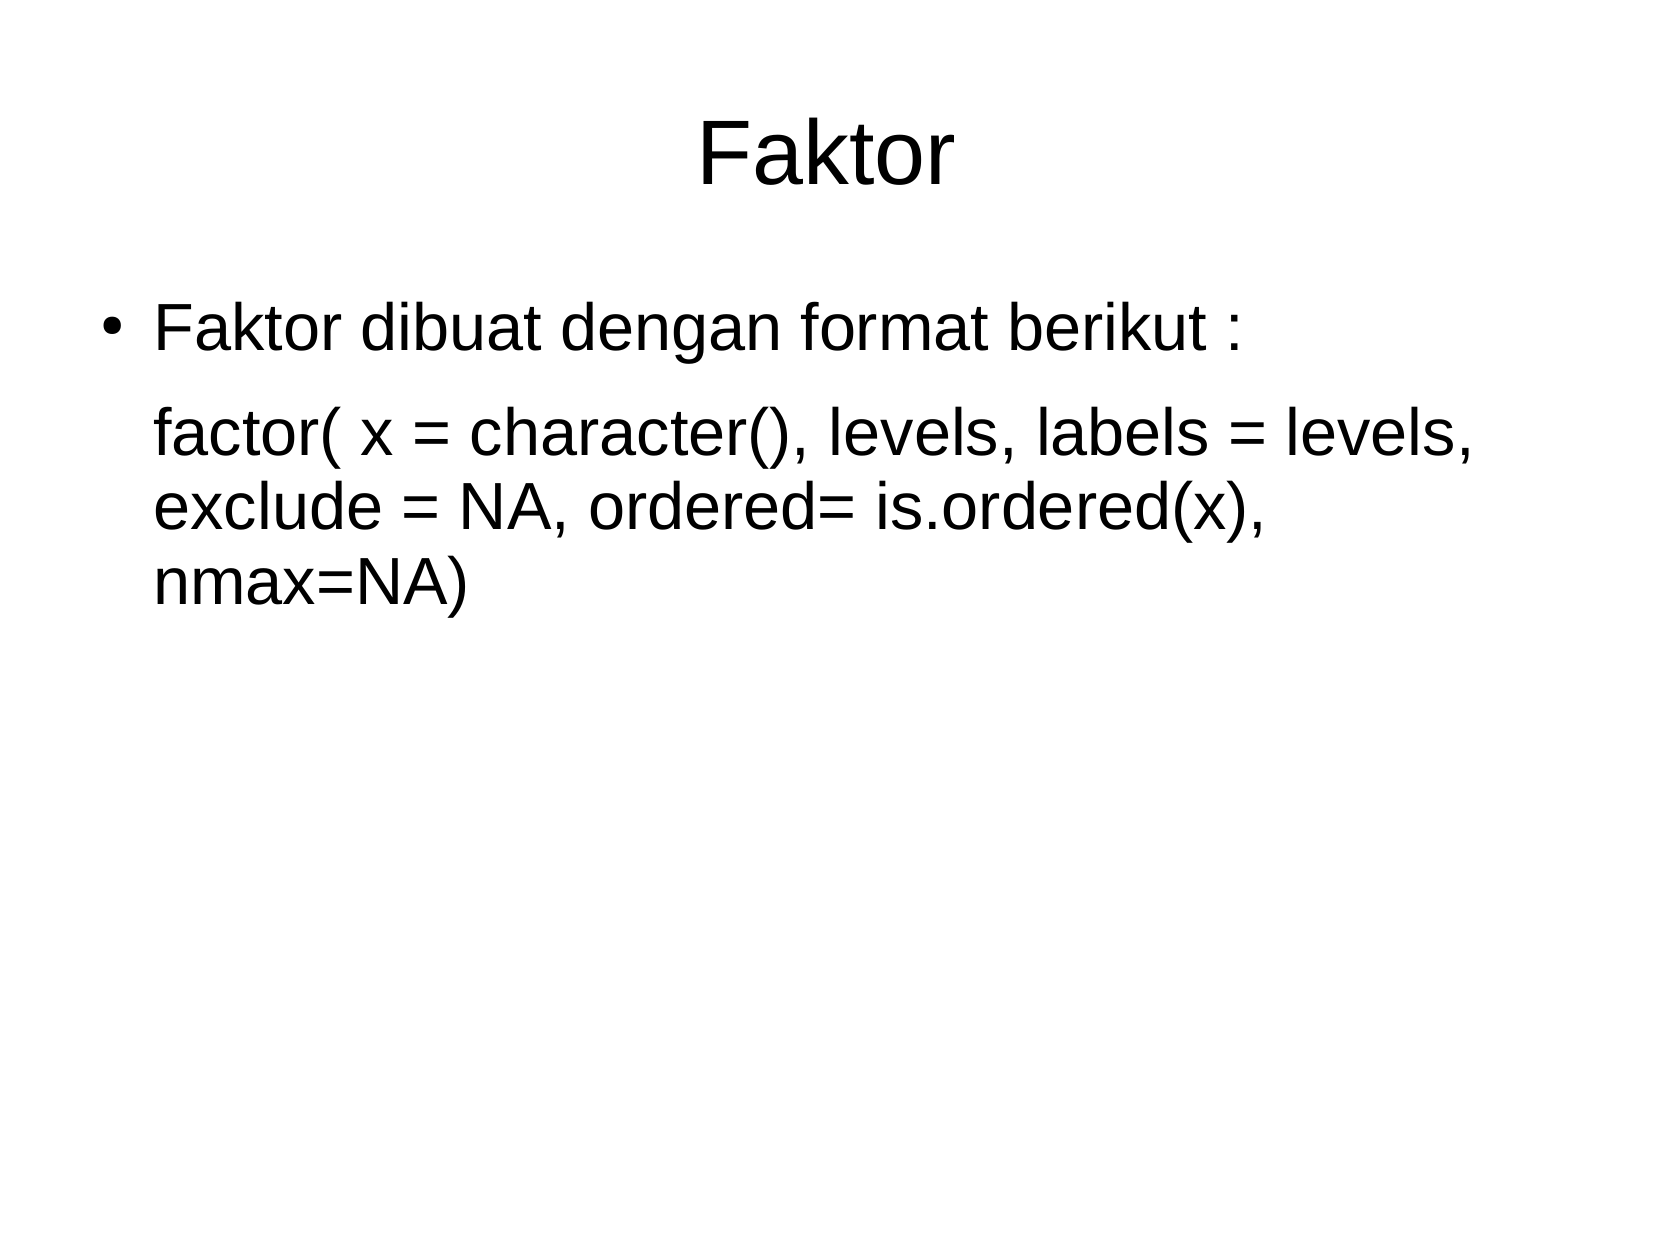

# Faktor
Faktor dibuat dengan format berikut :
factor( x = character(), levels, labels = levels, exclude = NA, ordered= is.ordered(x), nmax=NA)